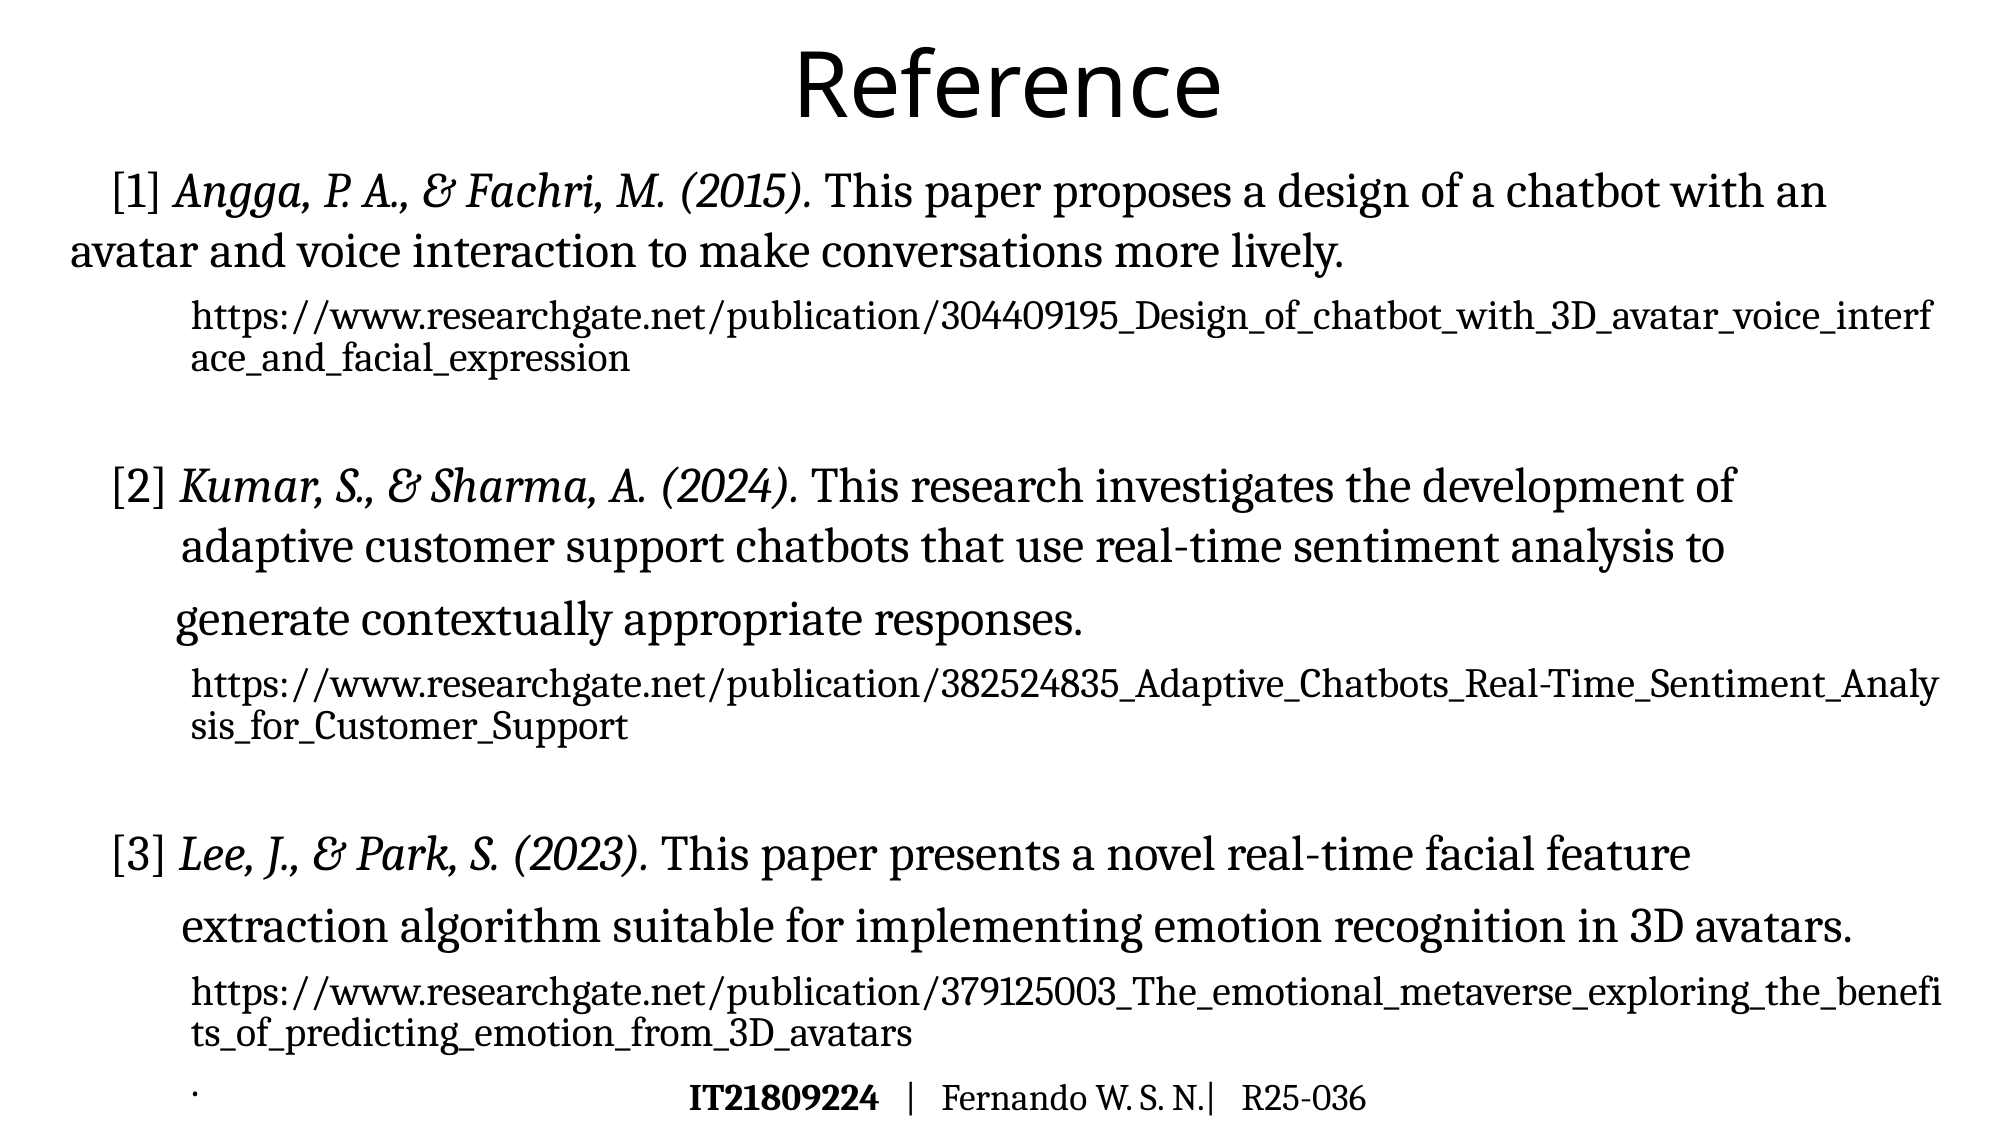

# Reference
 [1] Angga, P. A., & Fachri, M. (2015). This paper proposes a design of a chatbot with an    avatar and voice interaction to make conversations more lively.
https://www.researchgate.net/publication/304409195_Design_of_chatbot_with_3D_avatar_voice_interface_and_facial_expression
 [2] Kumar, S., & Sharma, A. (2024). This research investigates the development of       adaptive customer support chatbots that use real-time sentiment analysis to
  generate contextually appropriate responses.
https://www.researchgate.net/publication/382524835_Adaptive_Chatbots_Real-Time_Sentiment_Analysis_for_Customer_Support
 [3] Lee, J., & Park, S. (2023). This paper presents a novel real-time facial feature
   extraction algorithm suitable for implementing emotion recognition in 3D avatars.
https://www.researchgate.net/publication/379125003_The_emotional_metaverse_exploring_the_benefits_of_predicting_emotion_from_3D_avatars.
IT21809224 | Fernando W. S. N.| R25-036